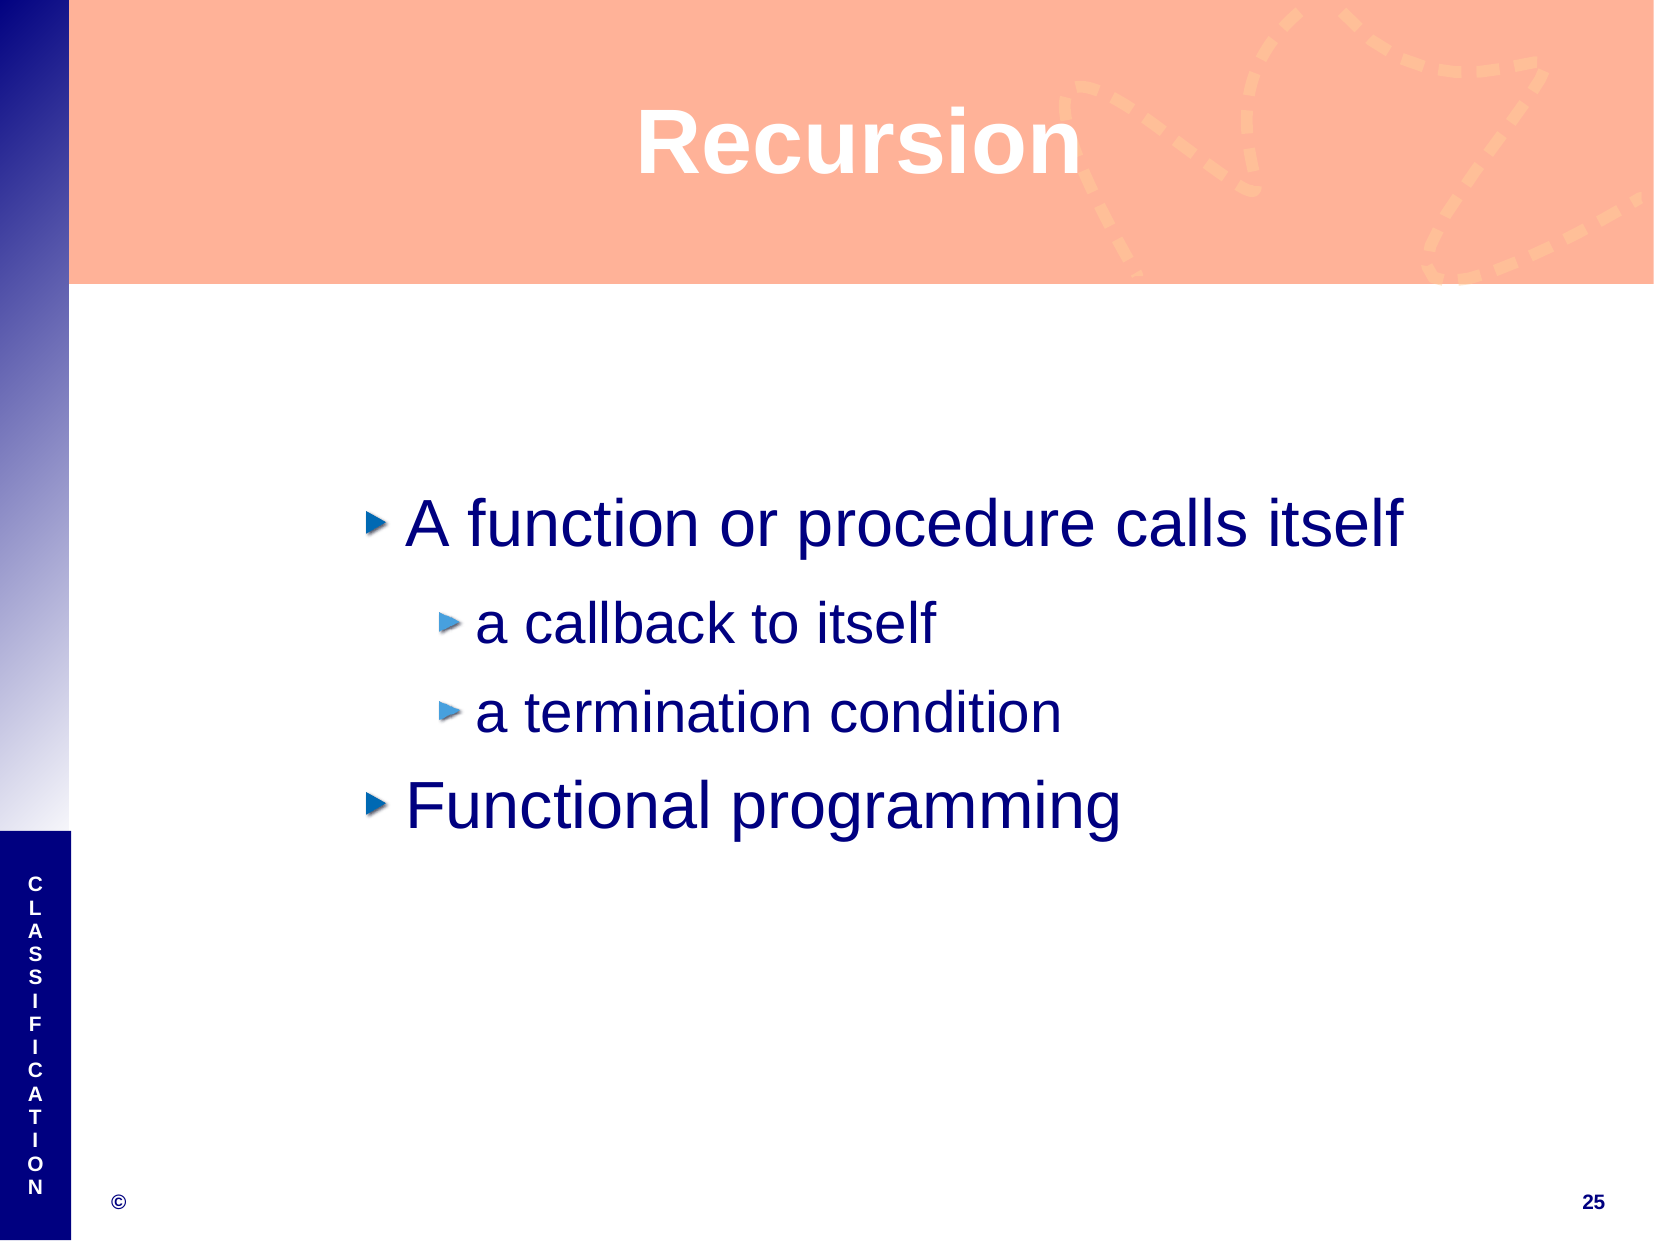

# Recursion
A function or procedure calls itself
a callback to itself
a termination condition
Functional programming
C
L
A
S
S
I
F
I
C
A
T
I
O
N